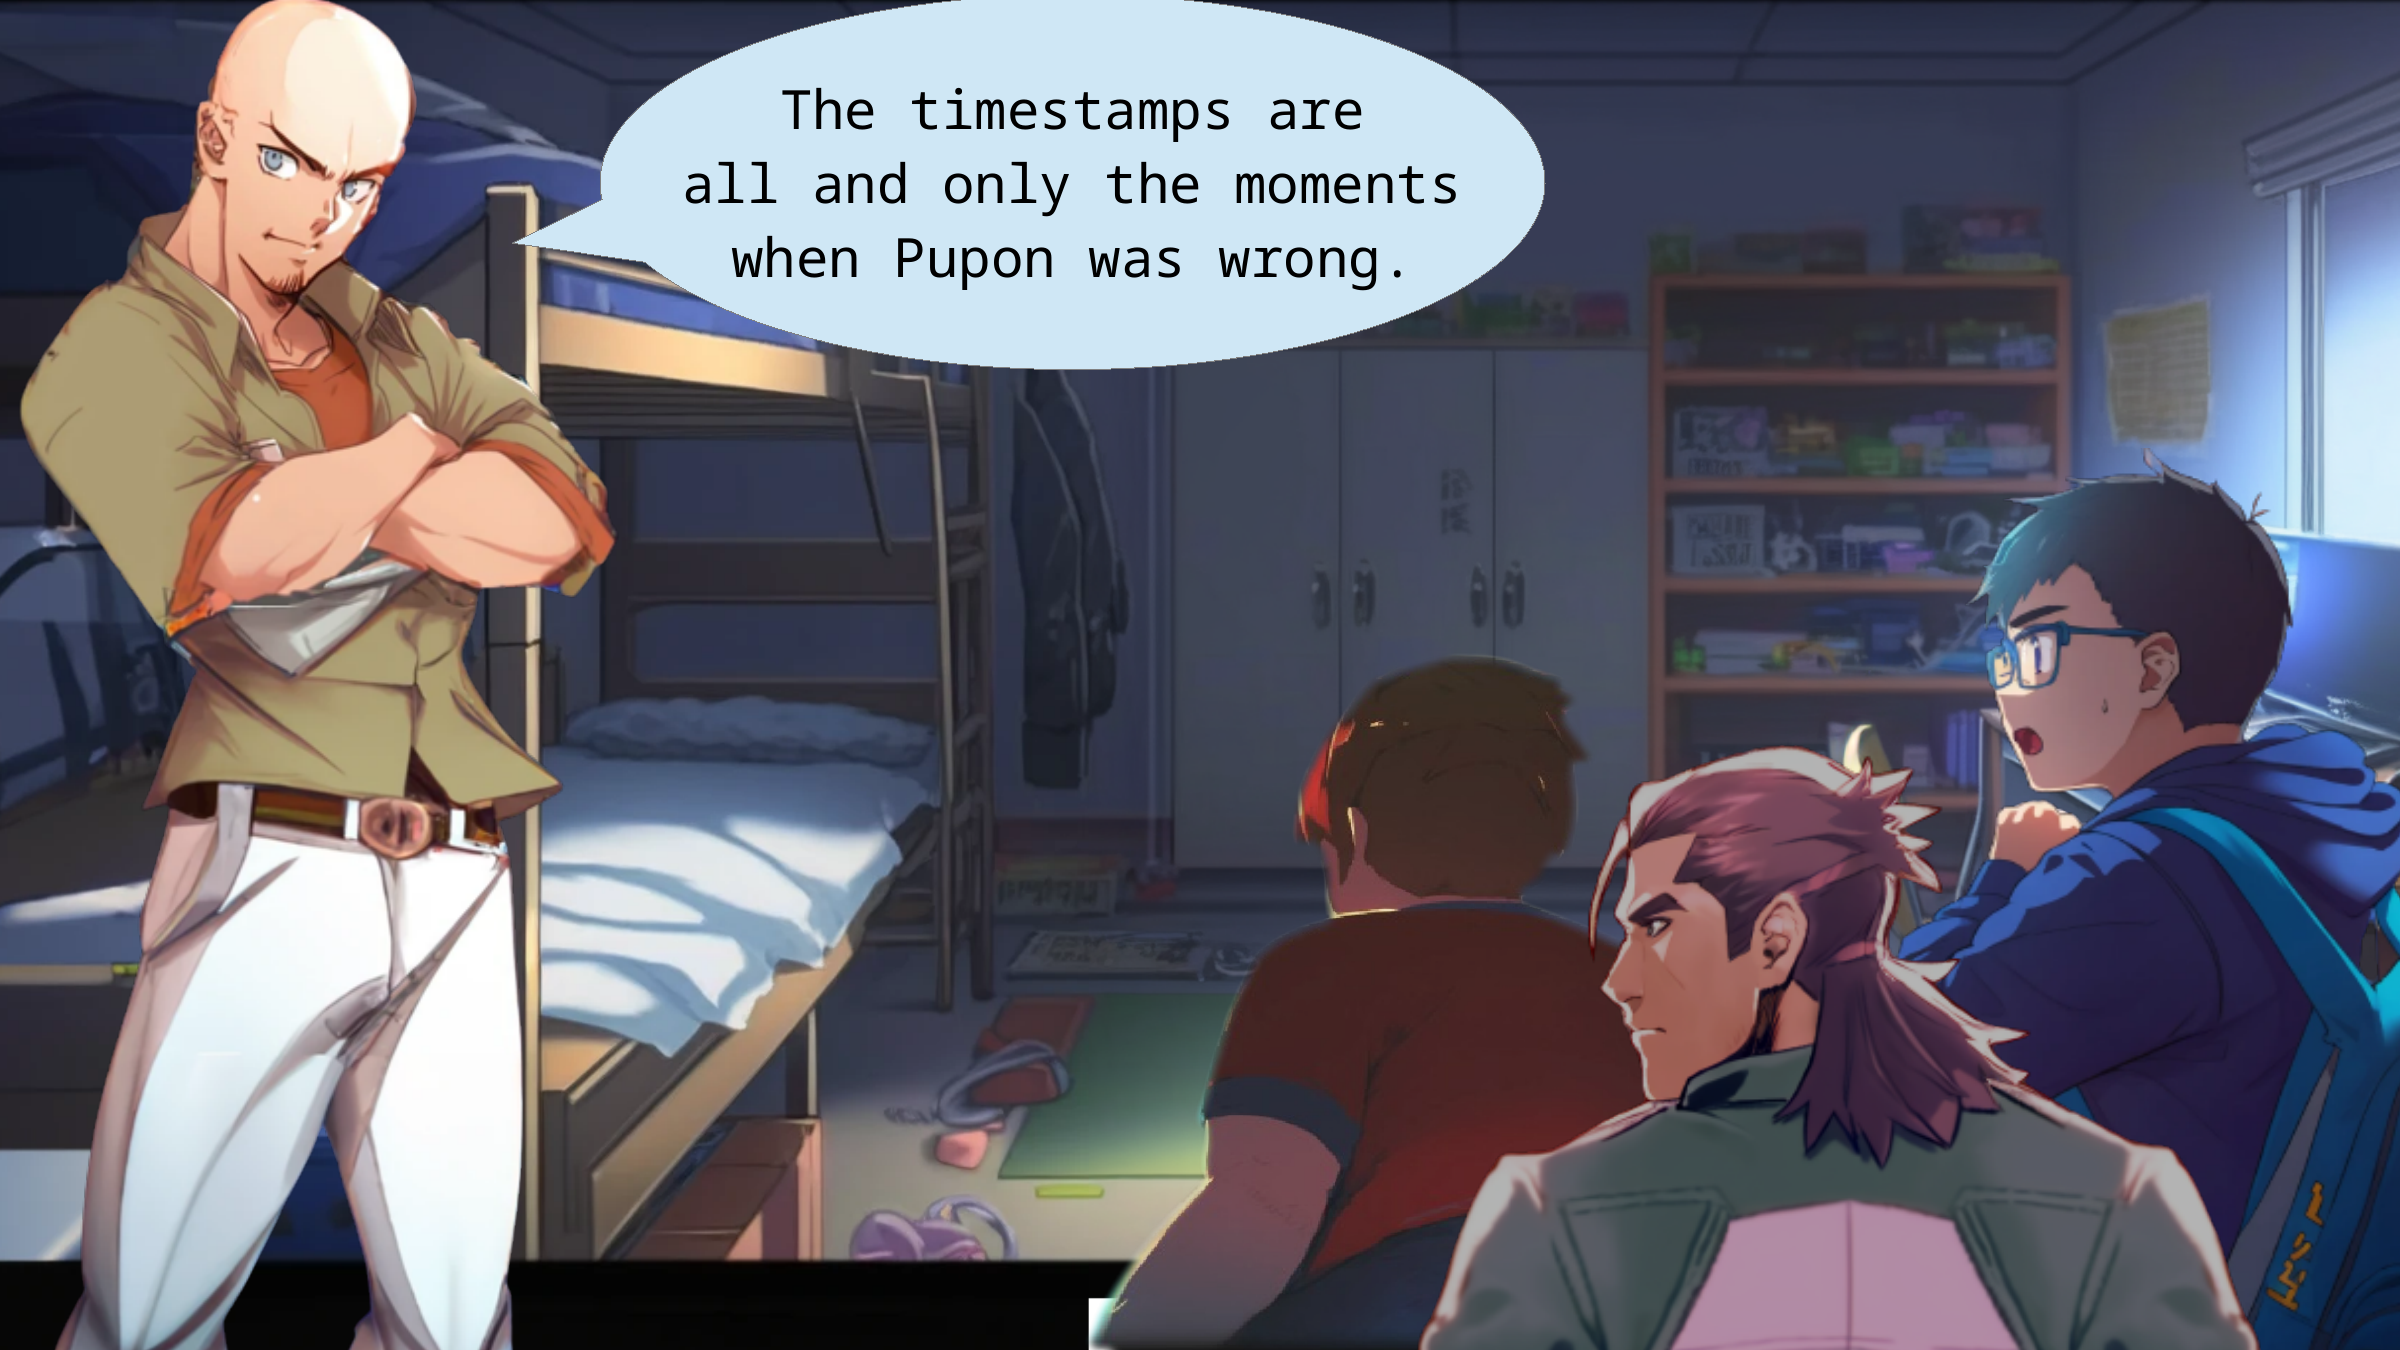

The timestamps are
 all and only the moments
when Pupon was wrong.